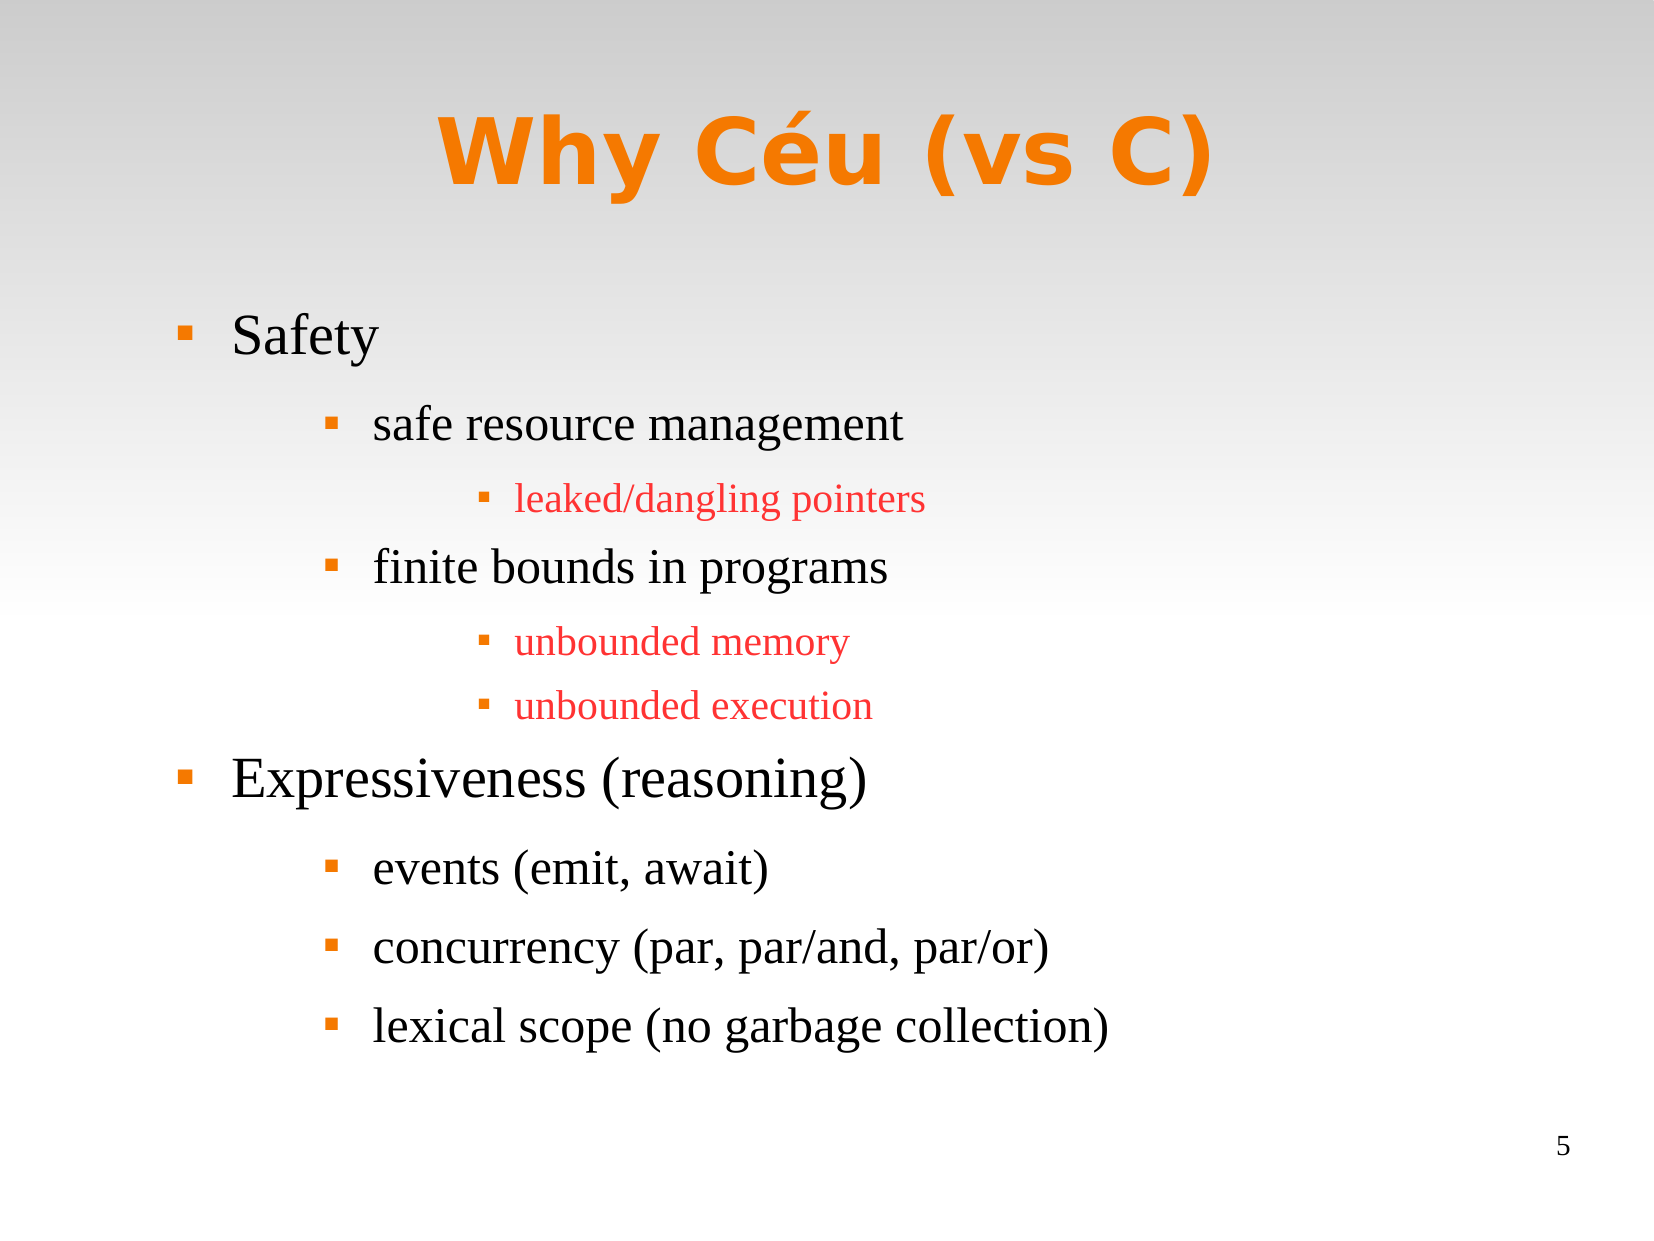

# Why Céu (vs C)
Safety
safe resource management
leaked/dangling pointers
finite bounds in programs
unbounded memory
unbounded execution
Expressiveness (reasoning)
events (emit, await)
concurrency (par, par/and, par/or)
lexical scope (no garbage collection)
5